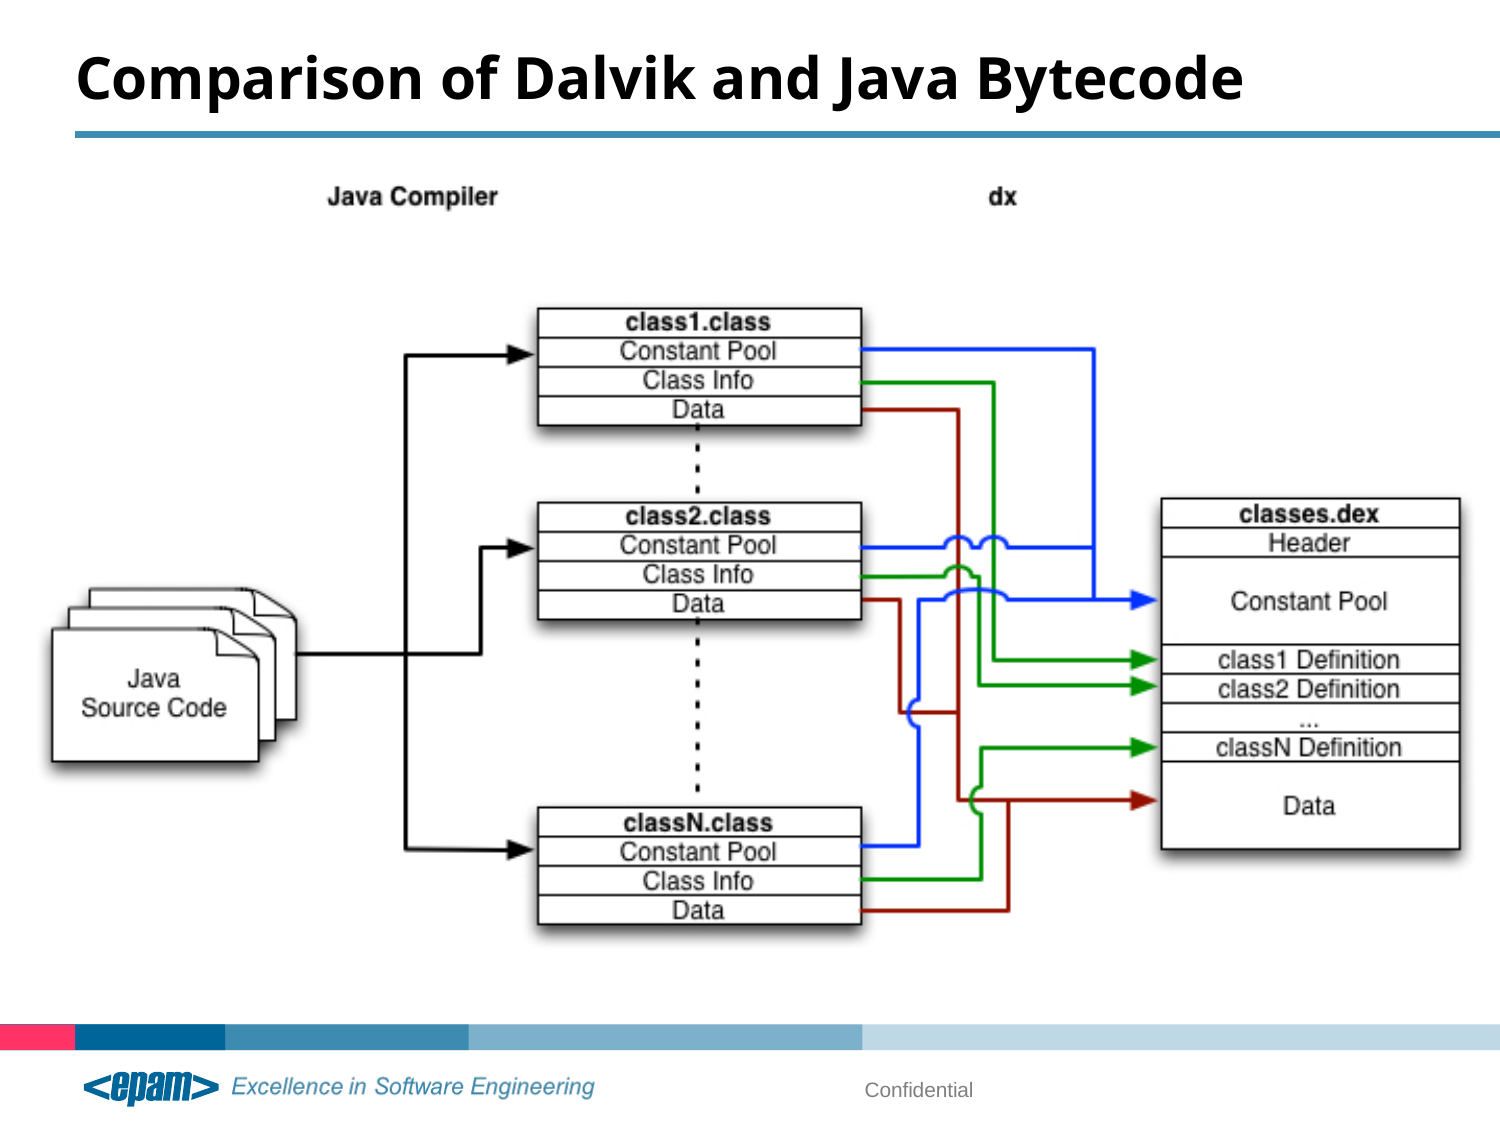

#
Comparison of Dalvik and Java Bytecode
Confidential